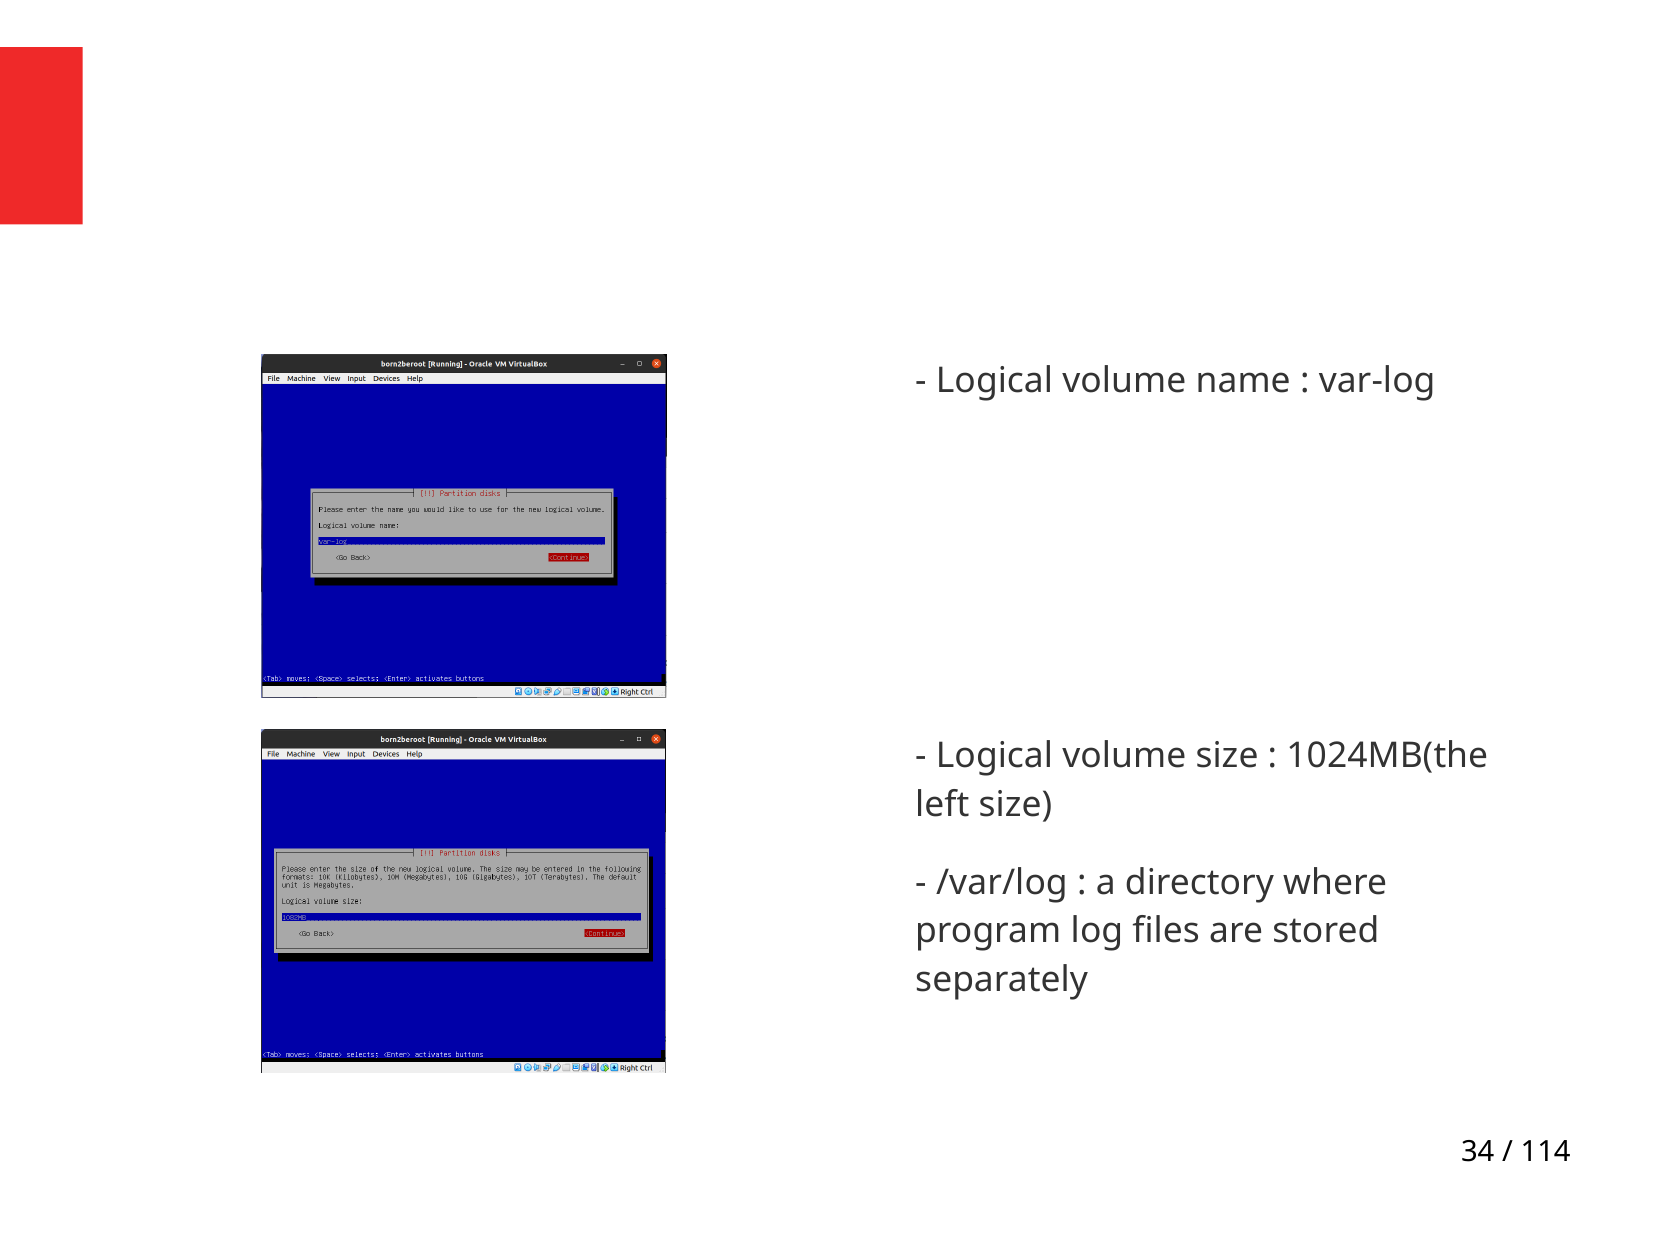

# - Logical volume name : var-log
- Logical volume size : 1024MB(the left size)
- /var/log : a directory where program log files are stored separately
34